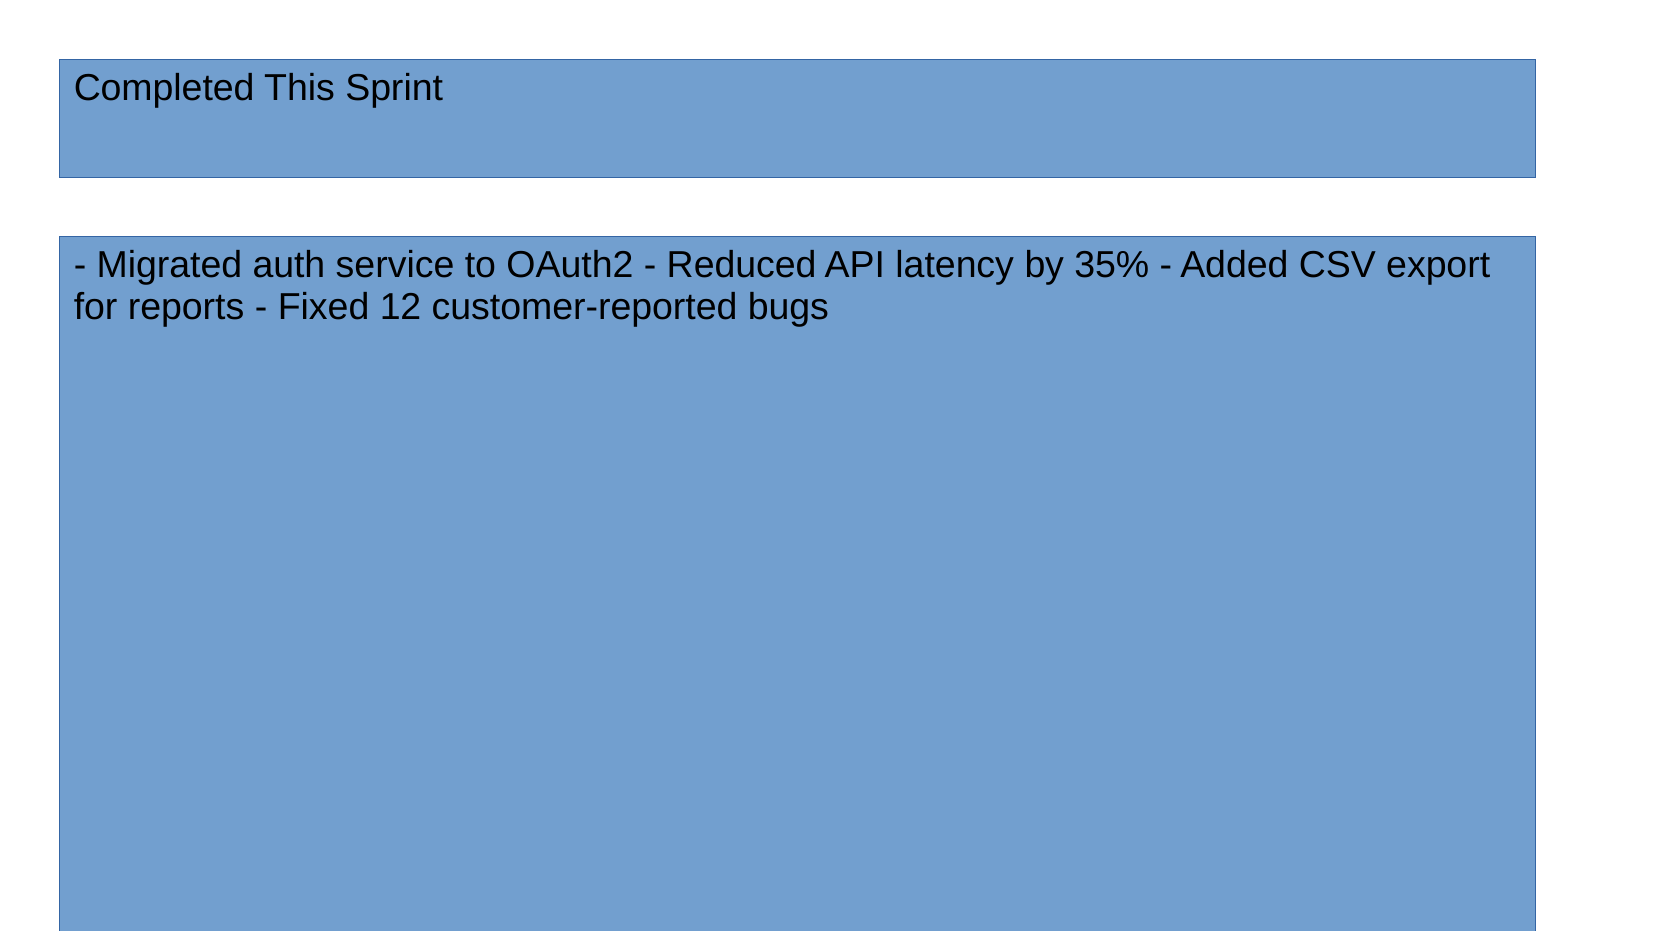

Completed This Sprint
- Migrated auth service to OAuth2 - Reduced API latency by 35% - Added CSV export for reports - Fixed 12 customer-reported bugs